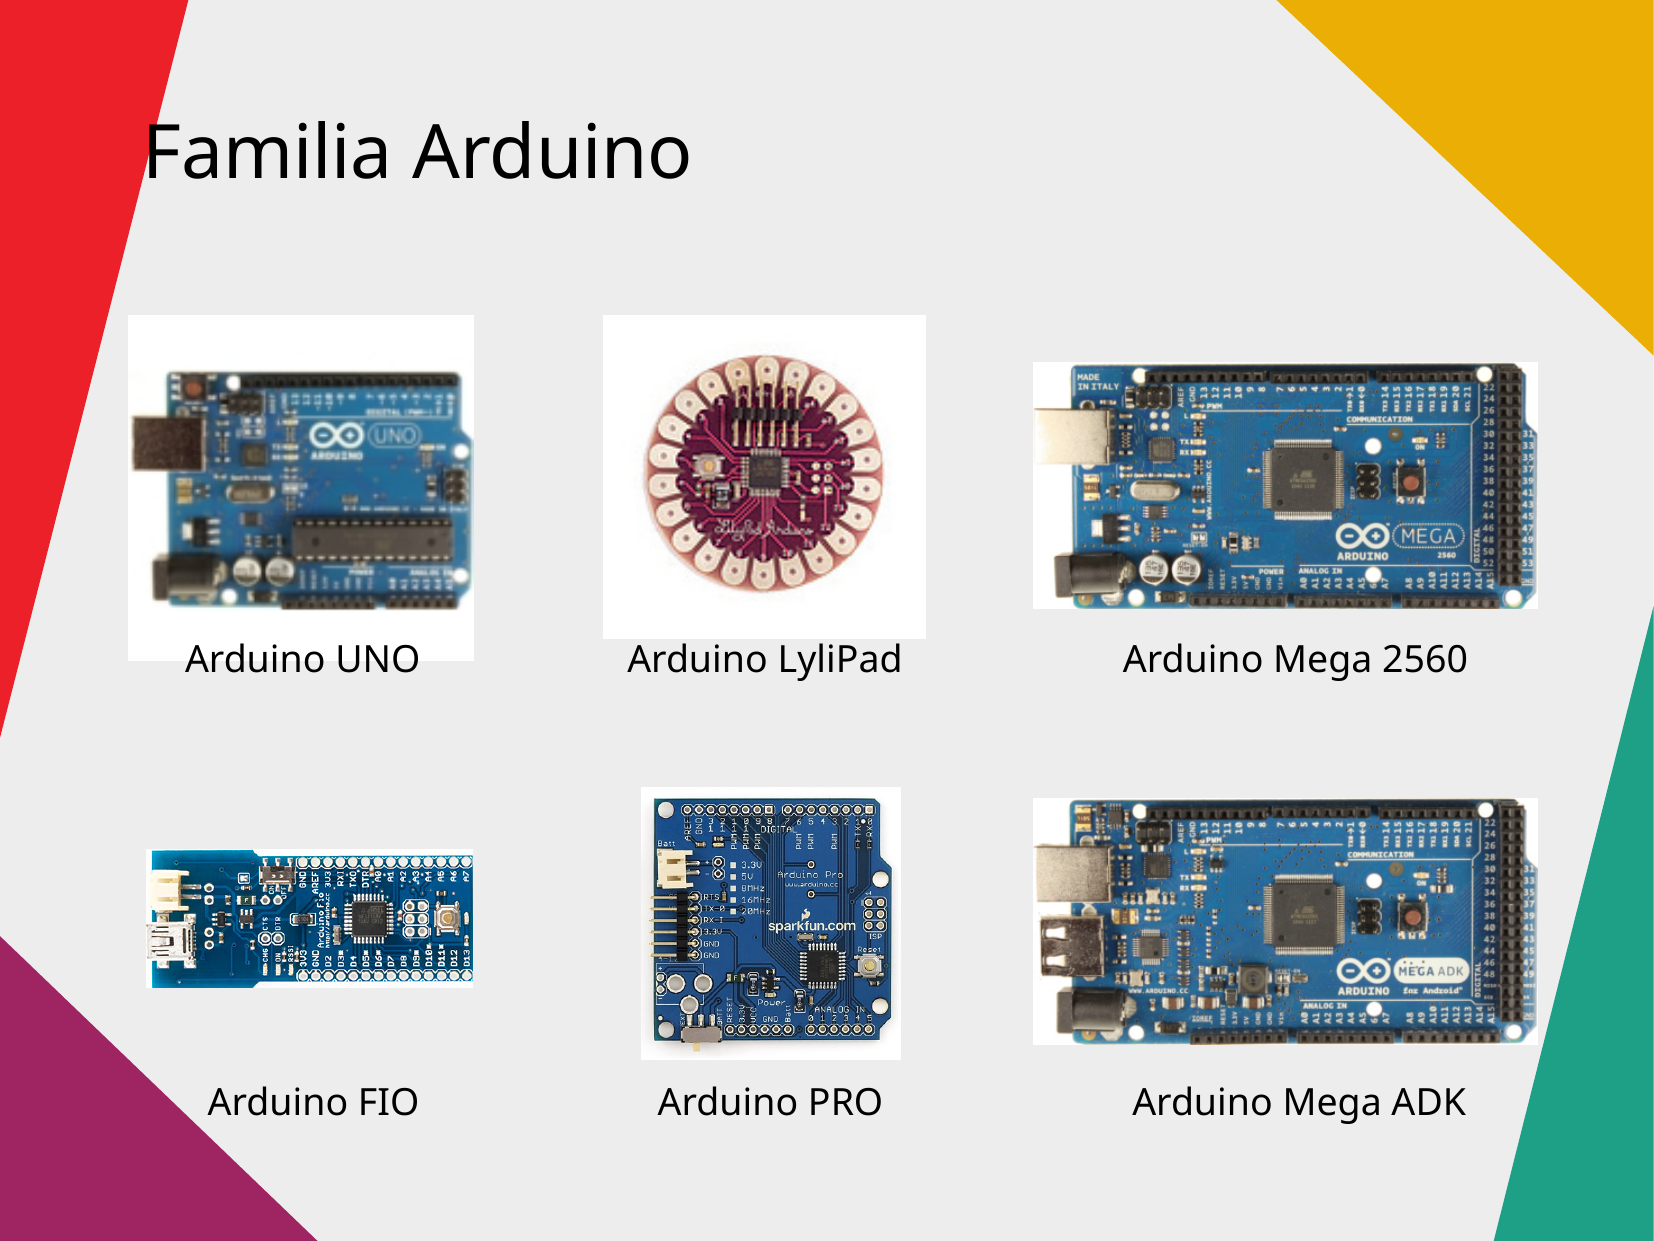

# Familia Arduino
Arduino UNO
Arduino LyliPad
Arduino Mega 2560
Arduino FIO
Arduino PRO
Arduino Mega ADK